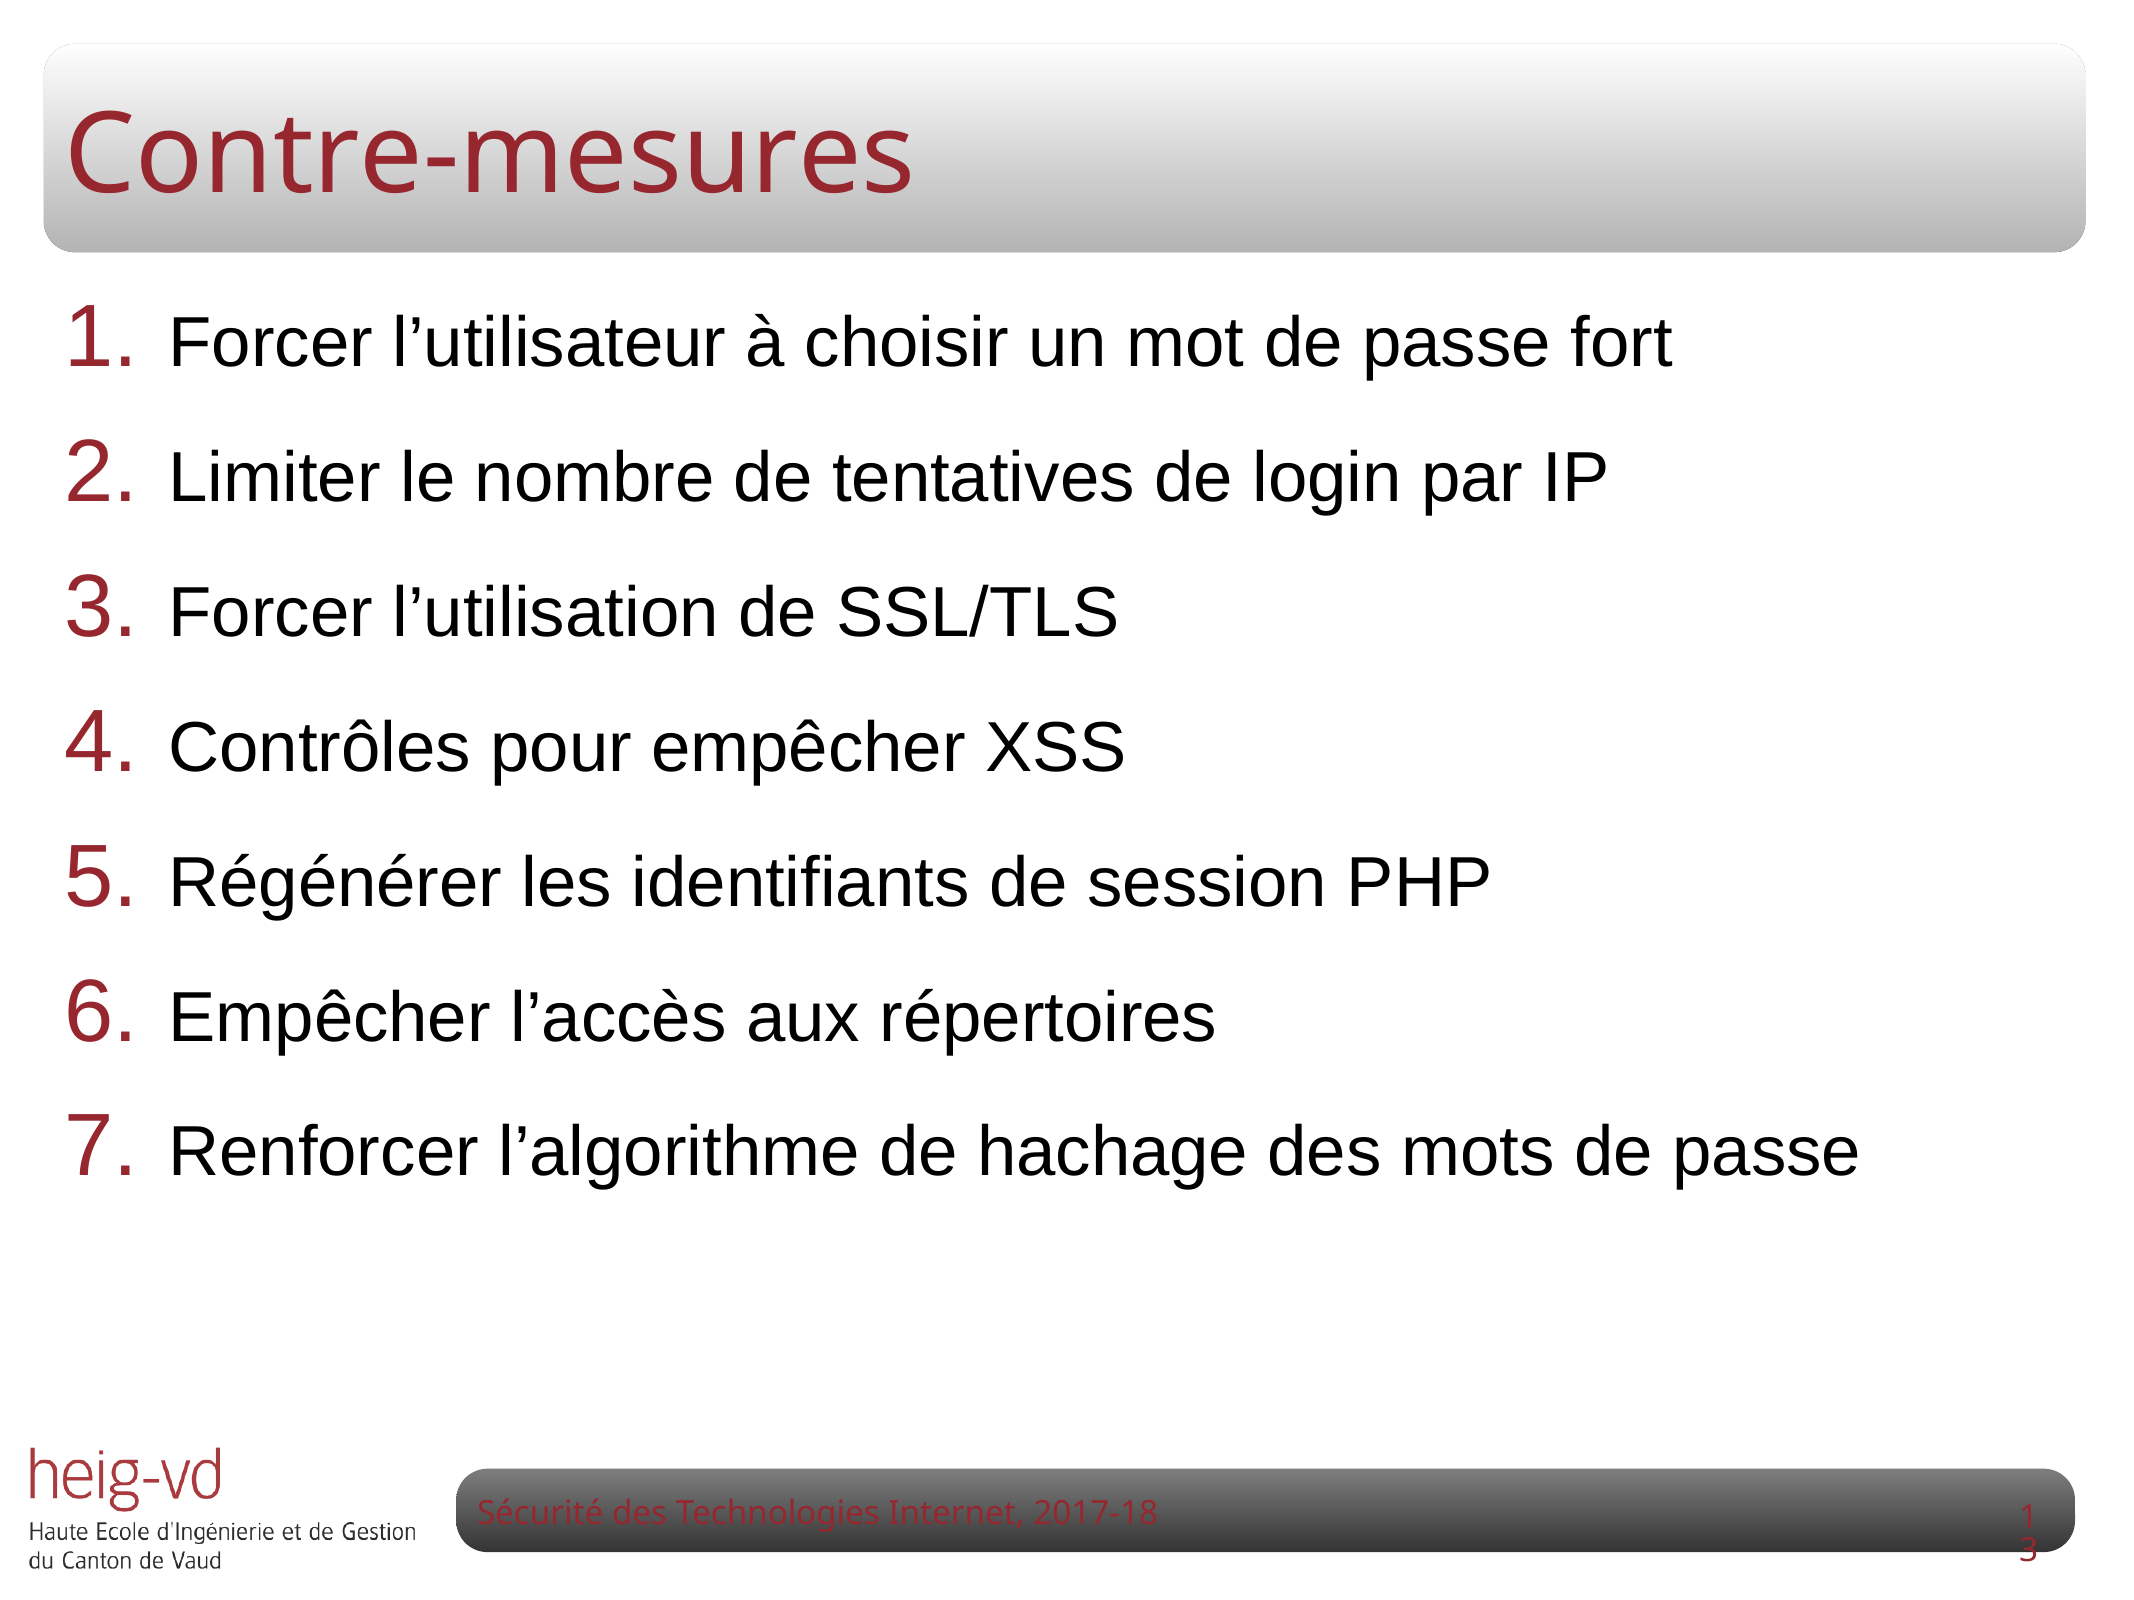

# Contre-mesures
 Forcer l’utilisateur à choisir un mot de passe fort
 Limiter le nombre de tentatives de login par IP
 Forcer l’utilisation de SSL/TLS
 Contrôles pour empêcher XSS
 Régénérer les identifiants de session PHP
 Empêcher l’accès aux répertoires
 Renforcer l’algorithme de hachage des mots de passe